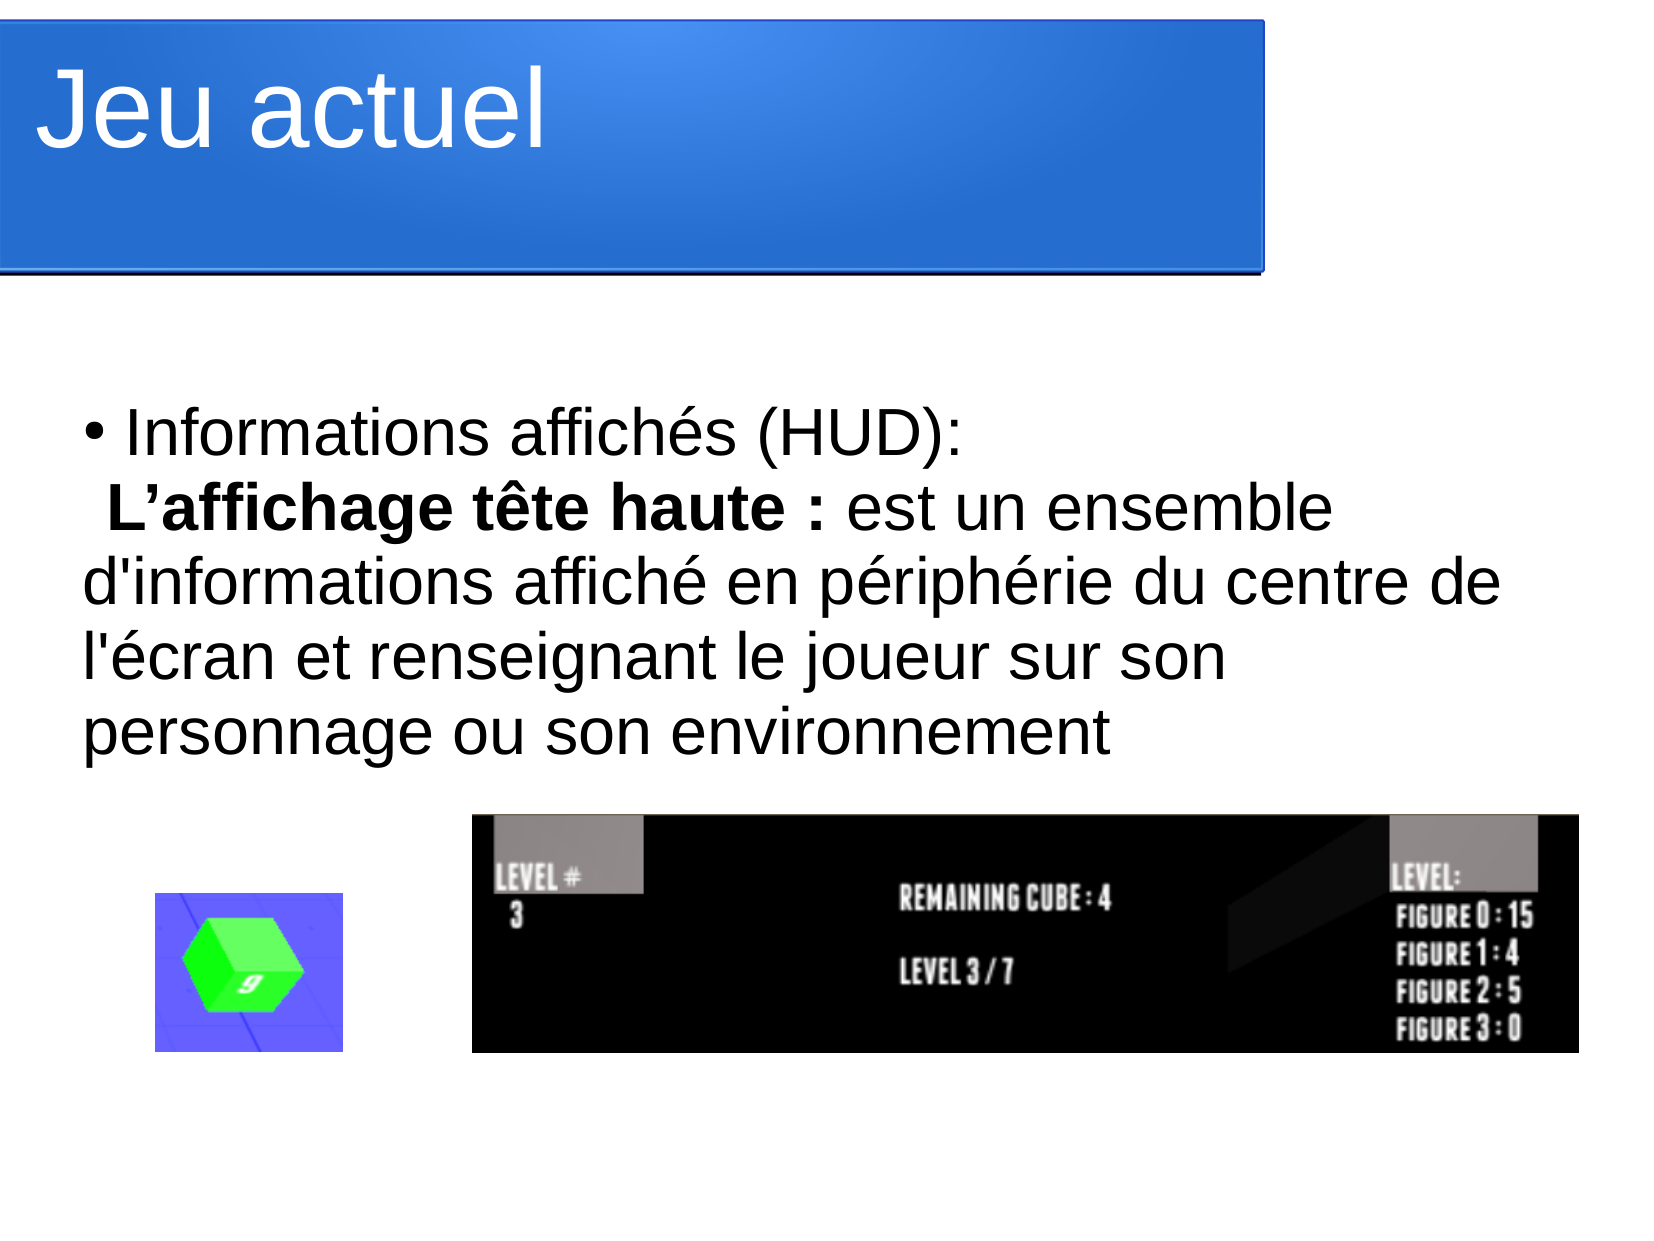

# Jeu actuel
 Informations affichés (HUD):
L’affichage tête haute : est un ensemble d'informations affiché en périphérie du centre de l'écran et renseignant le joueur sur son personnage ou son environnement